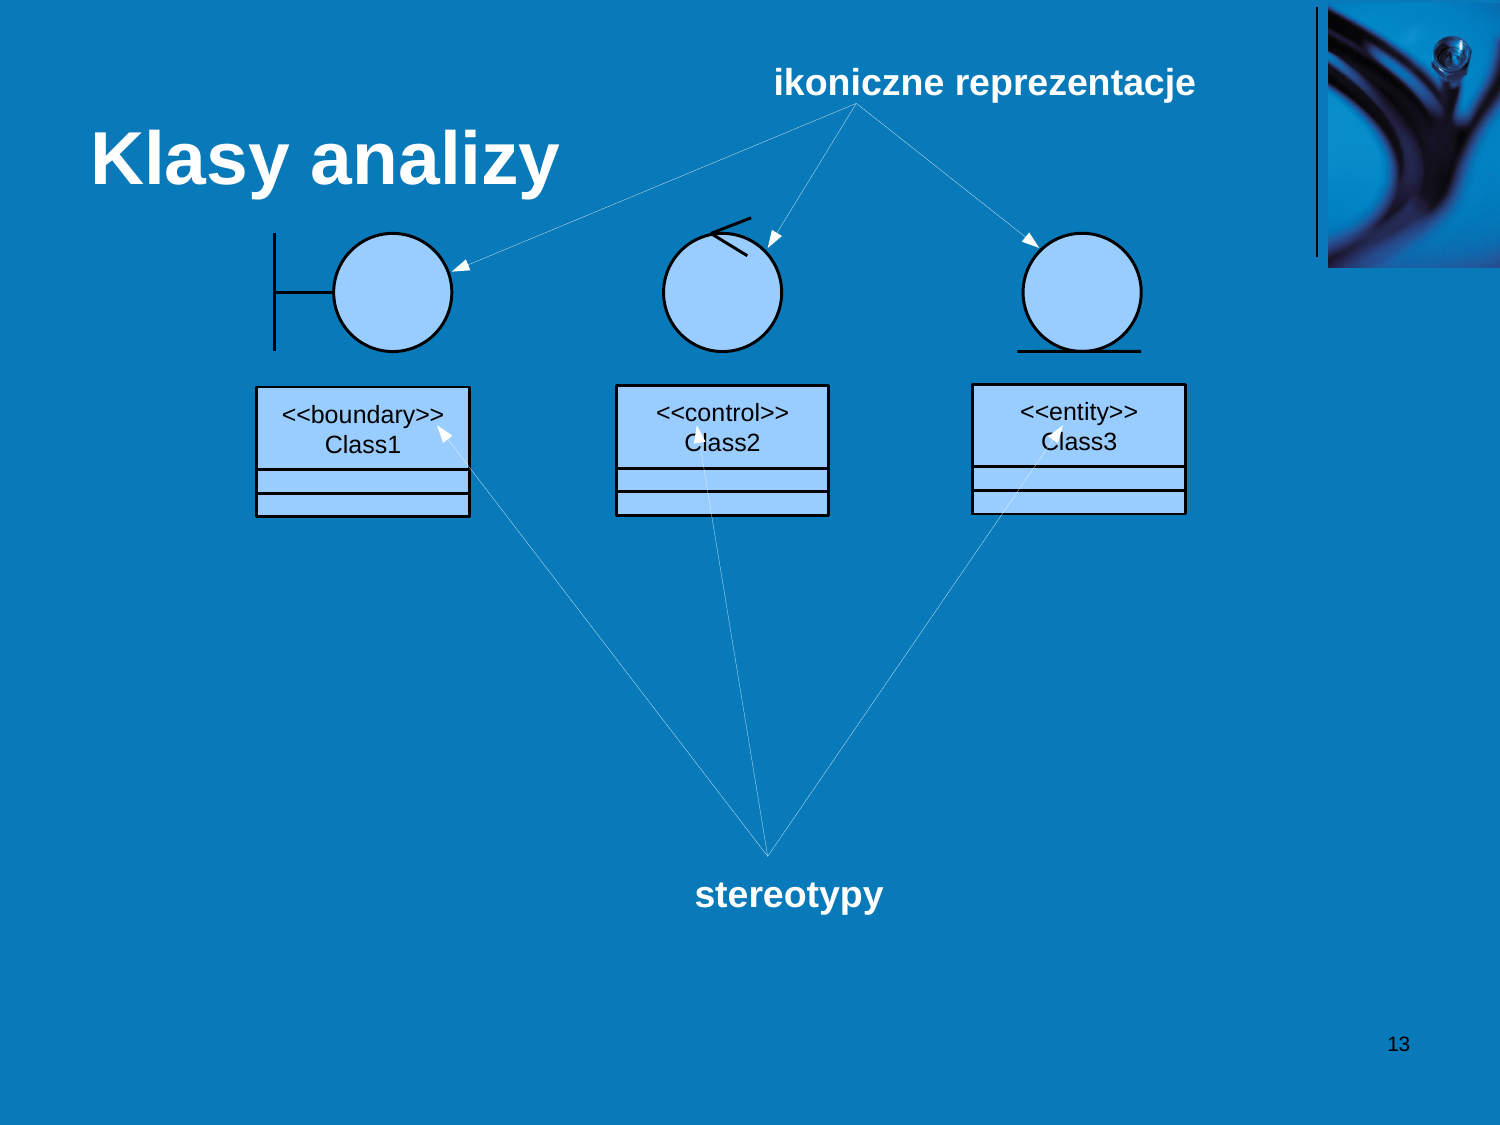

# Klasy analizy
ikoniczne reprezentacje
<<entity>>
Class3
<<control>>
Class2
<<boundary>>
Class1
stereotypy
13